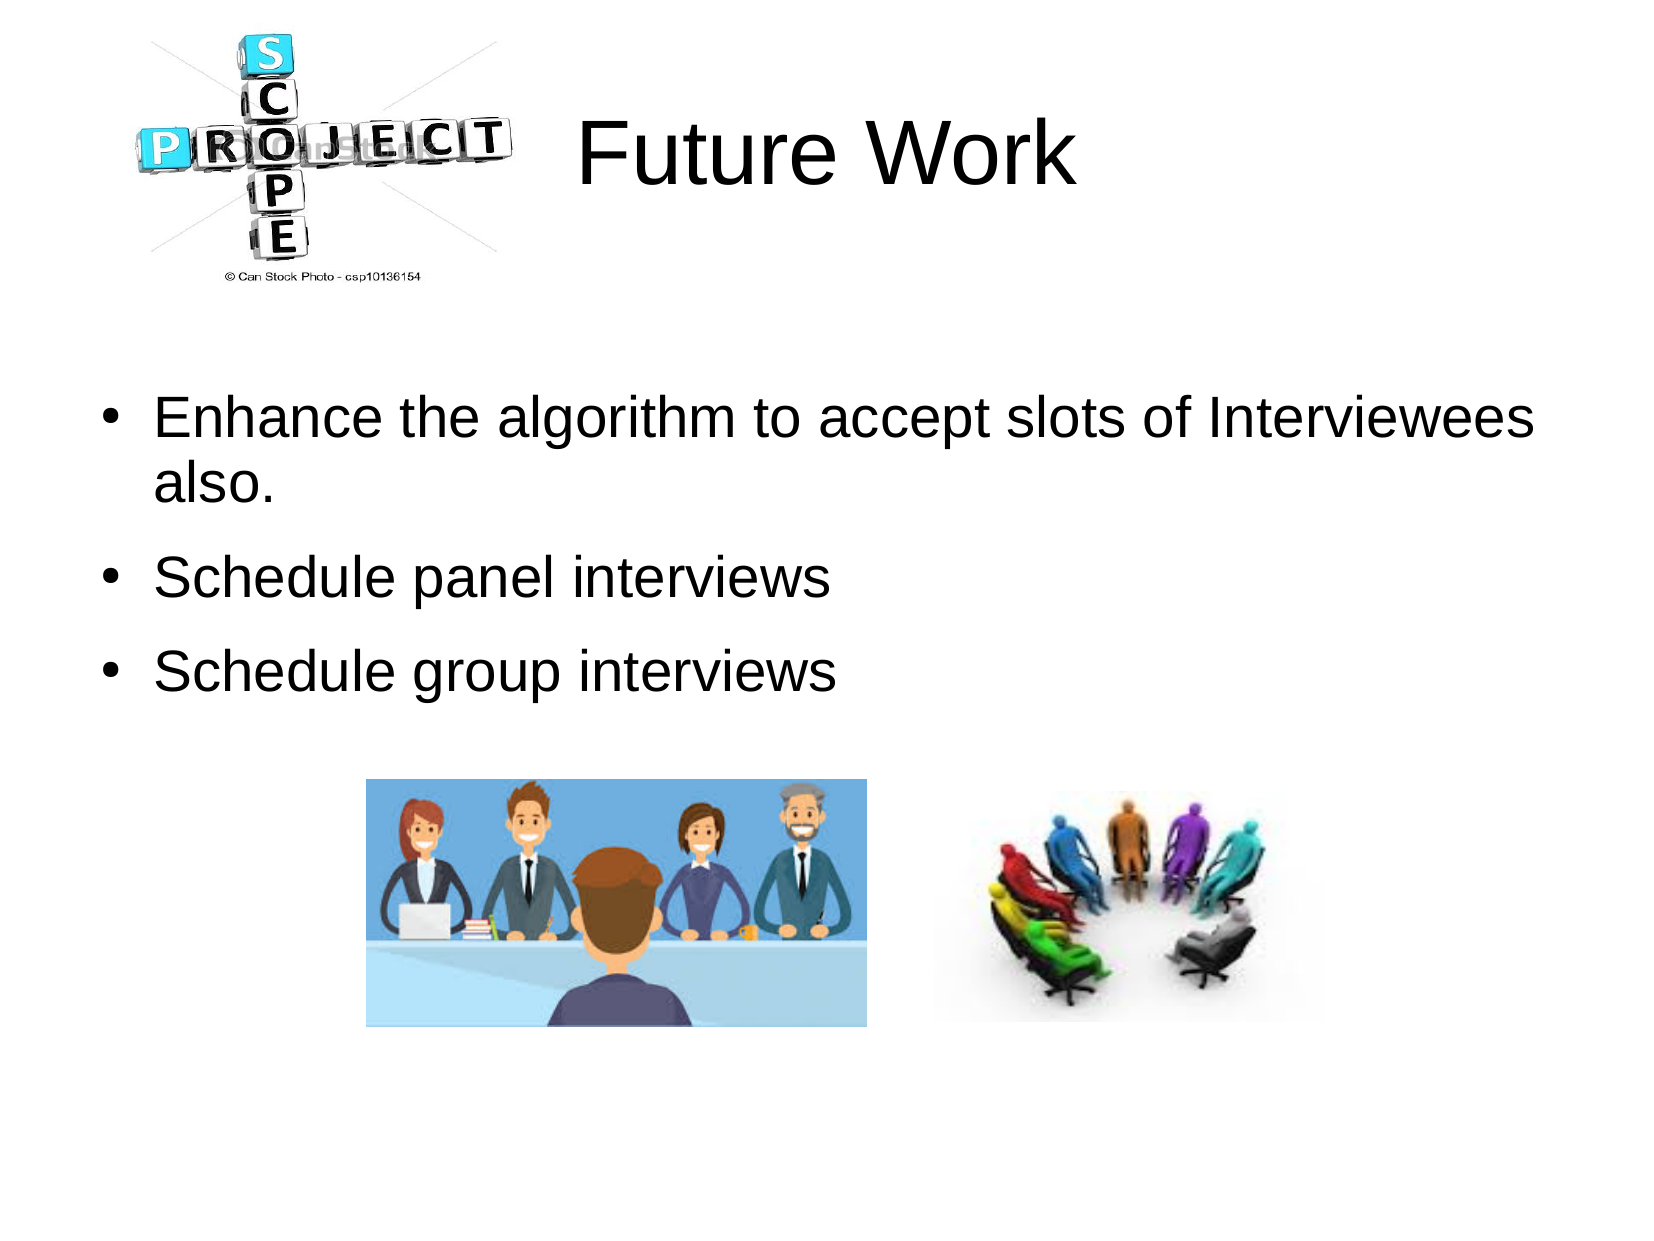

# Future Work
Enhance the algorithm to accept slots of Interviewees also.
Schedule panel interviews
Schedule group interviews